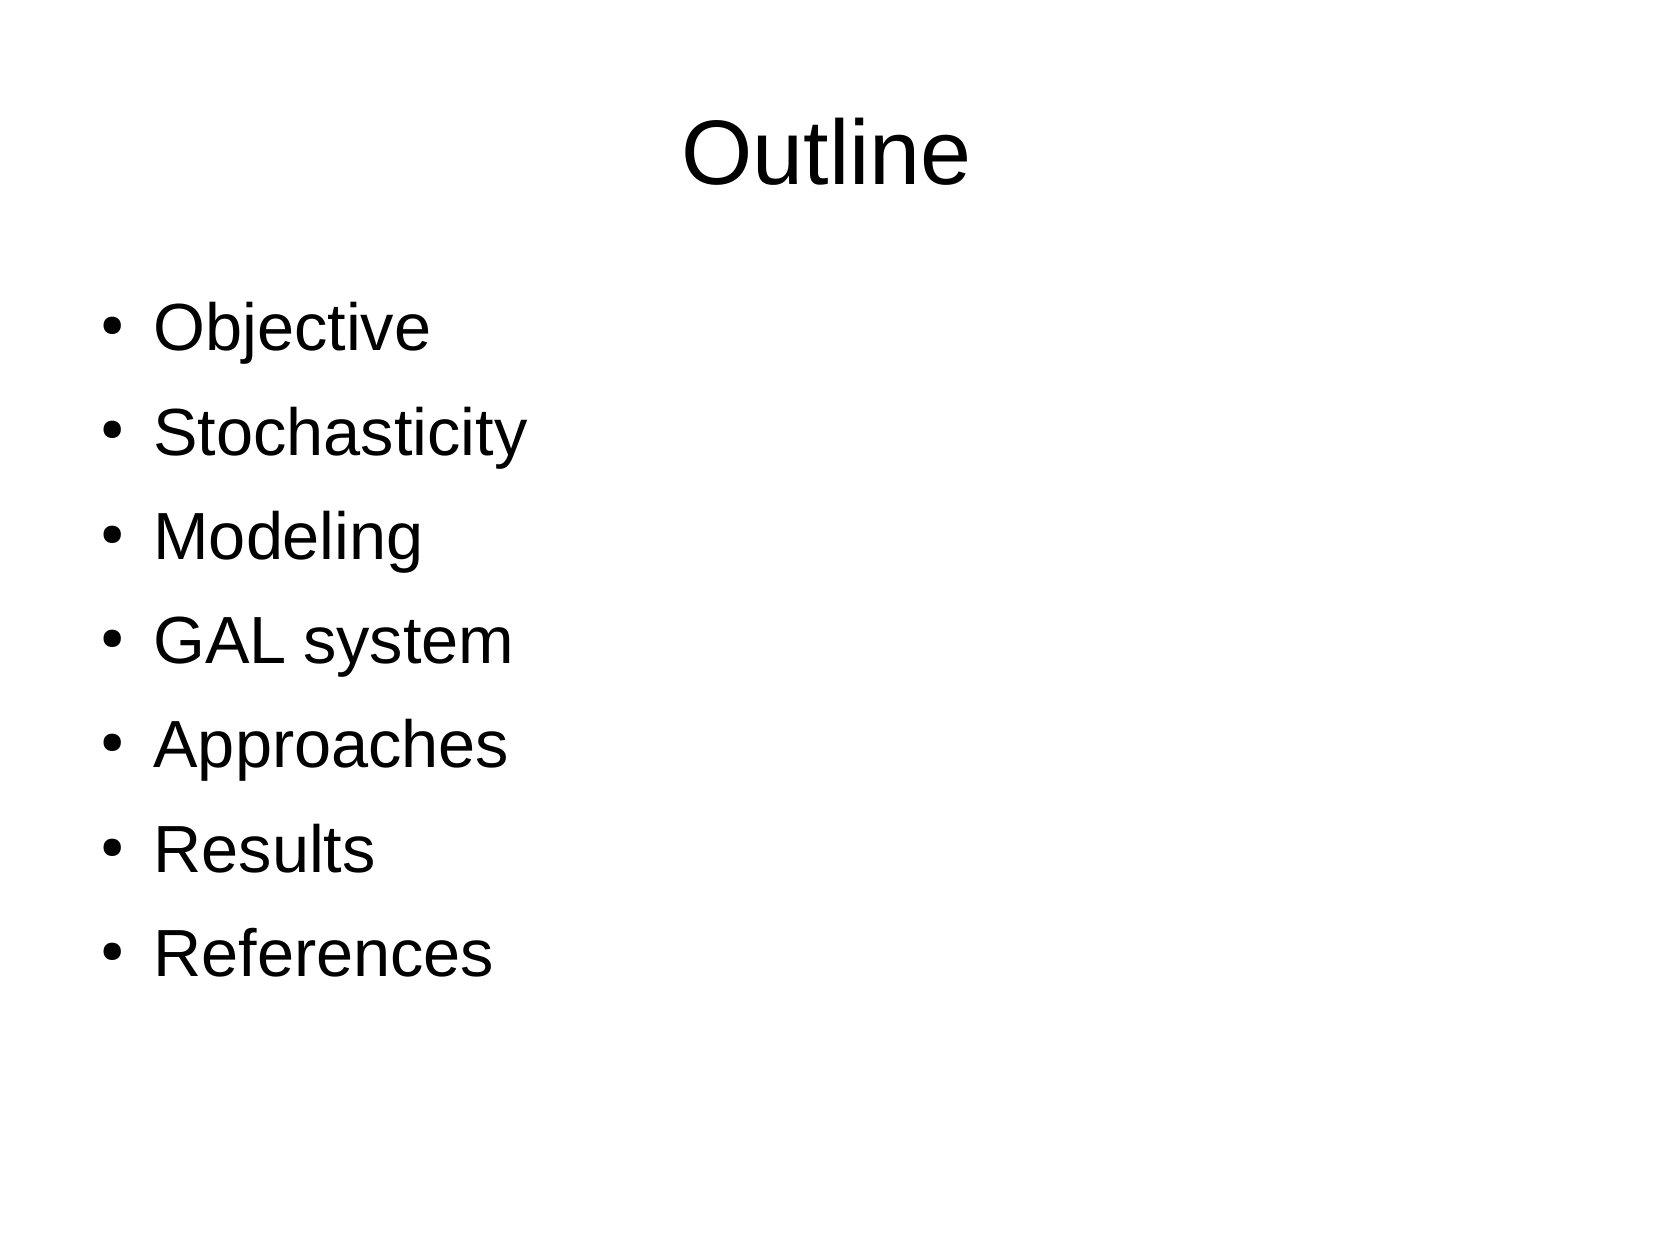

# Outline
Objective
Stochasticity
Modeling
GAL system
Approaches
Results
References